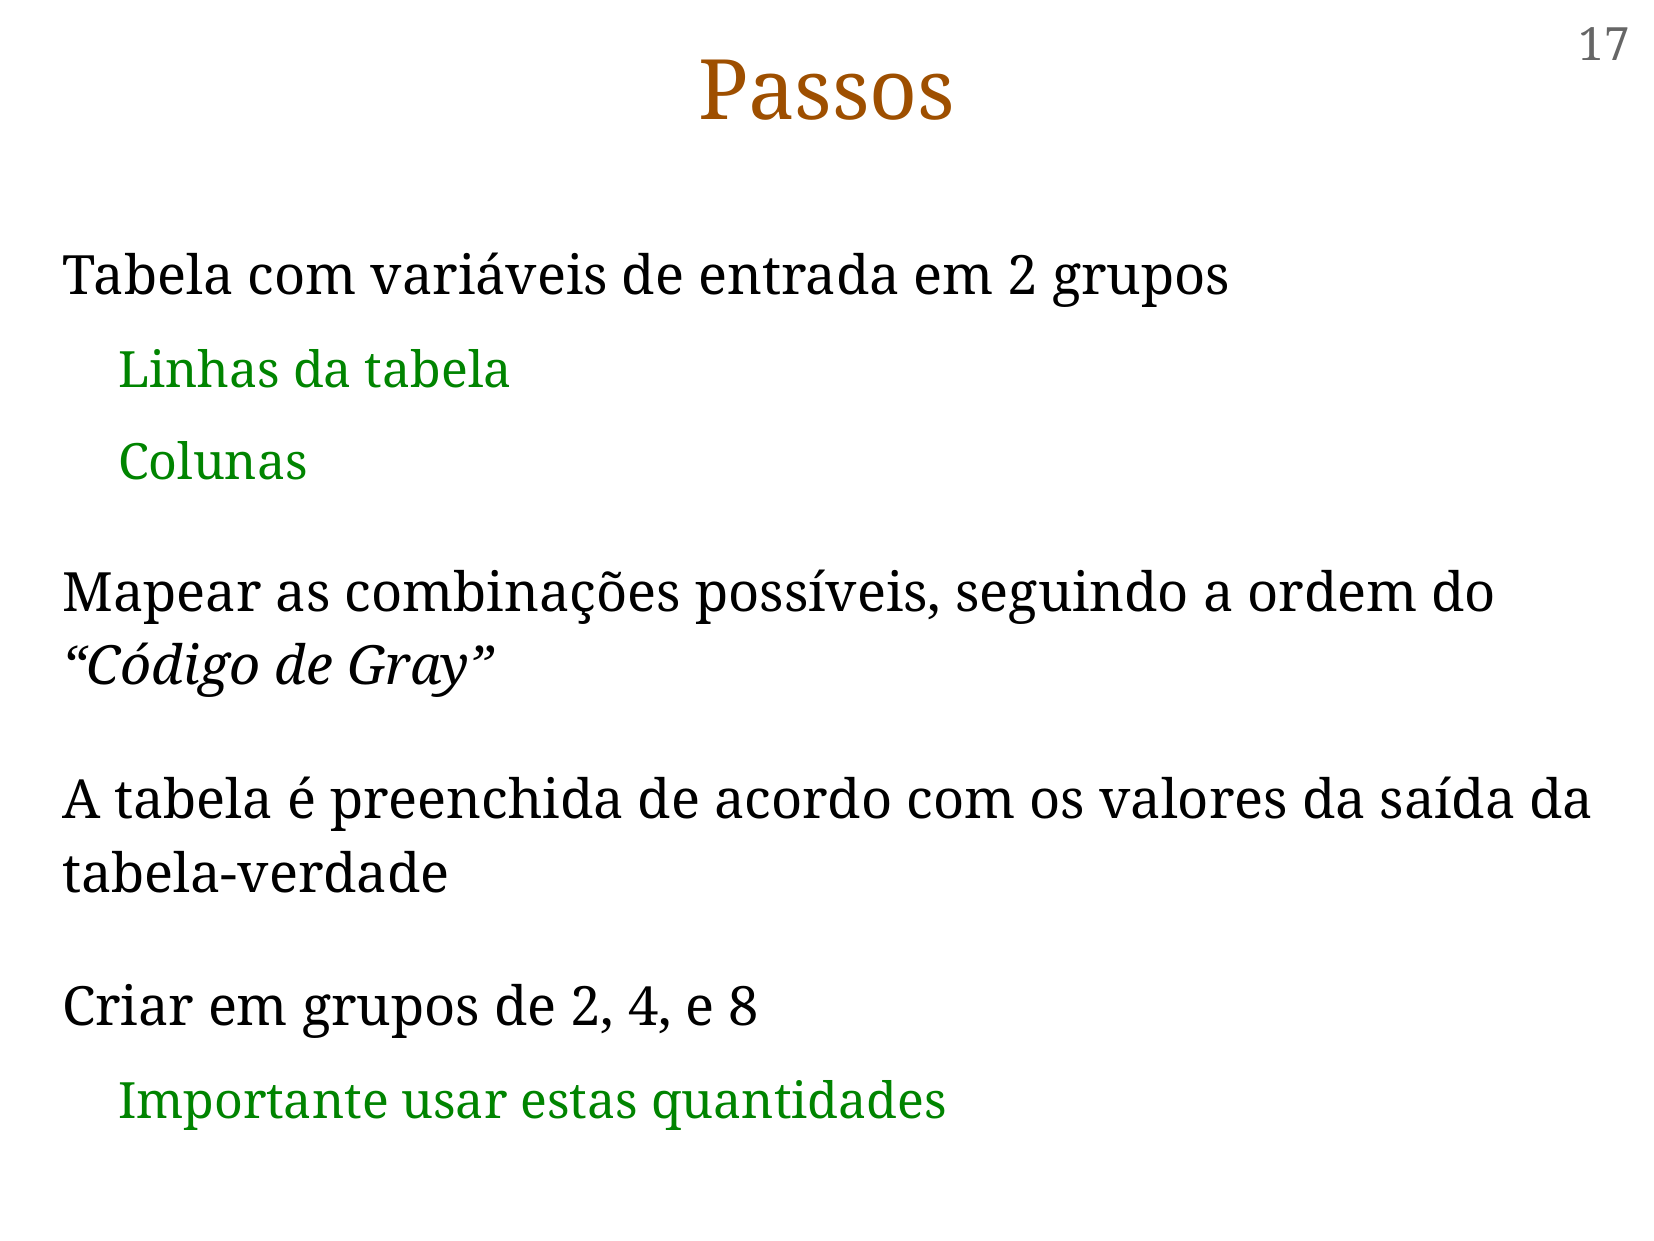

17
# Passos
Tabela com variáveis de entrada em 2 grupos
Linhas da tabela
Colunas
Mapear as combinações possíveis, seguindo a ordem do “Código de Gray”
A tabela é preenchida de acordo com os valores da saída da tabela-verdade
Criar em grupos de 2, 4, e 8
Importante usar estas quantidades